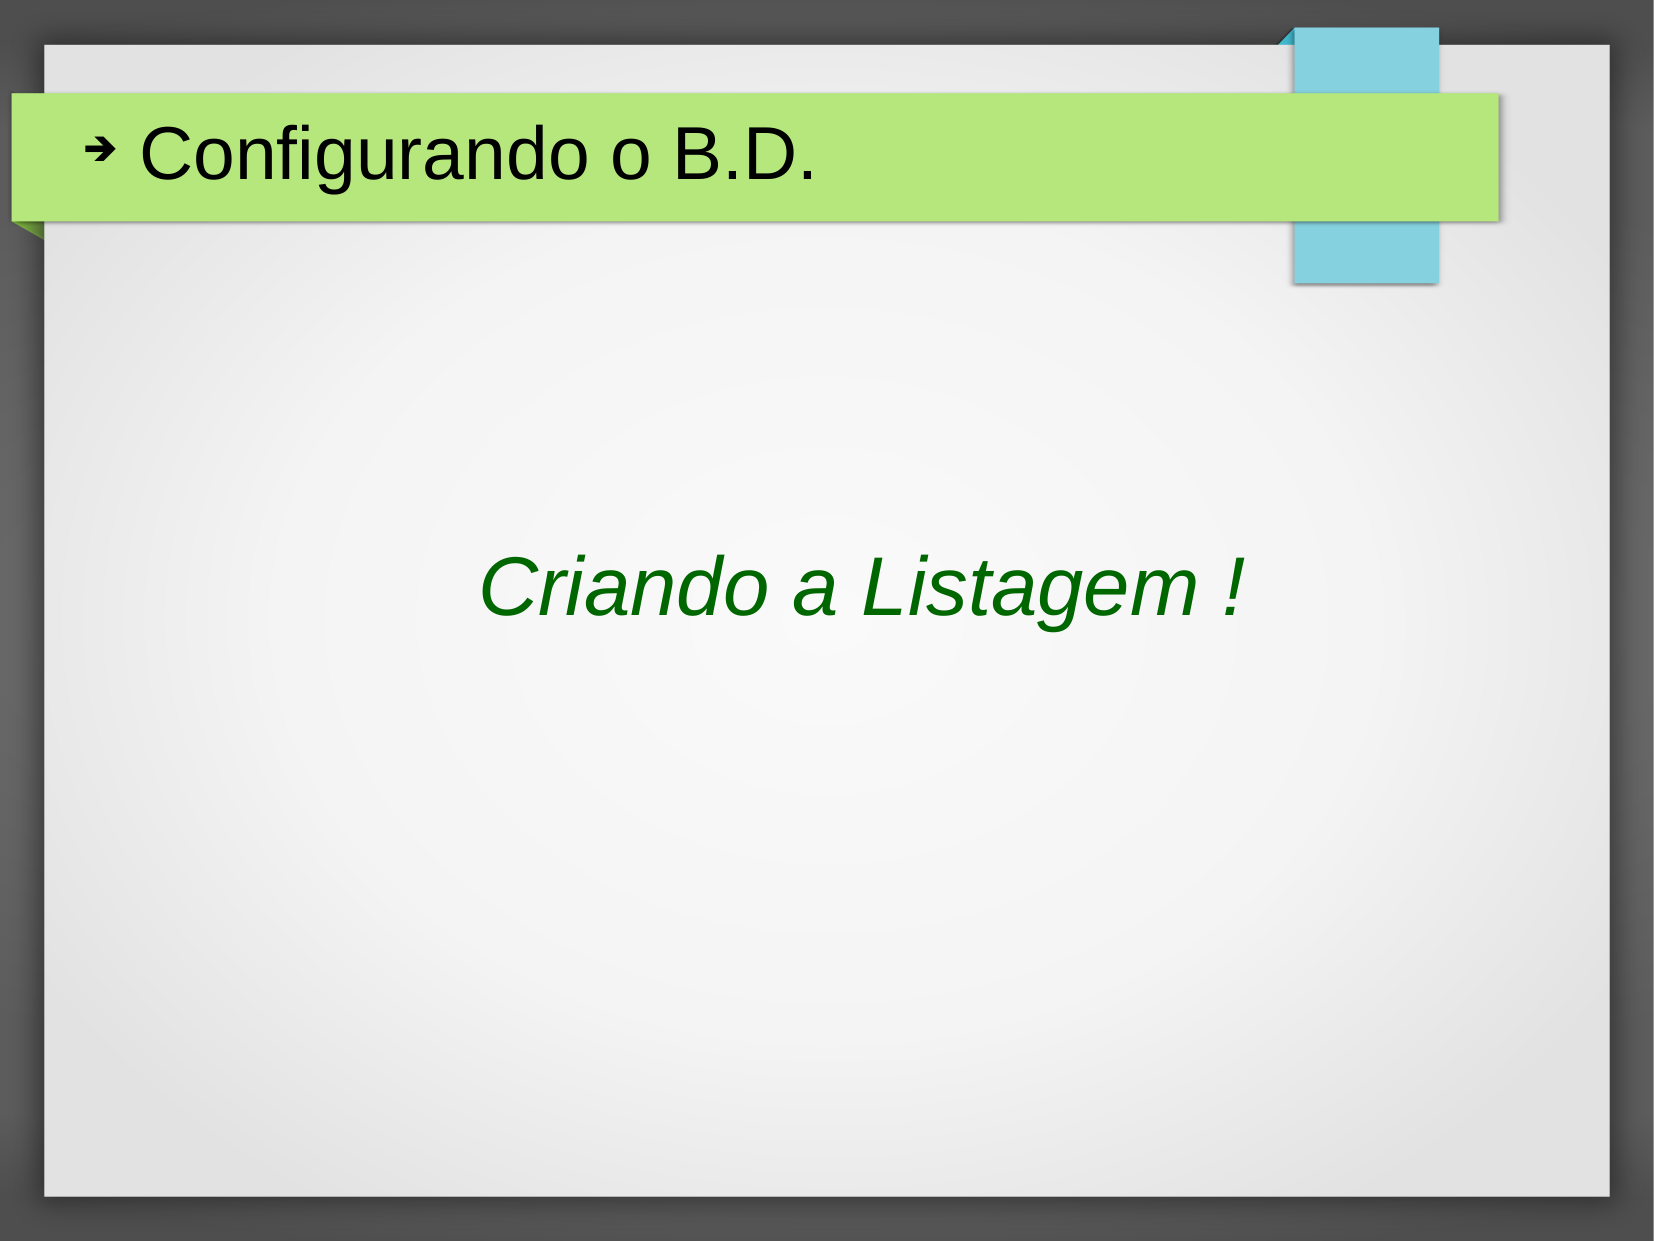

# Configurando o B.D.
Criando a Listagem !